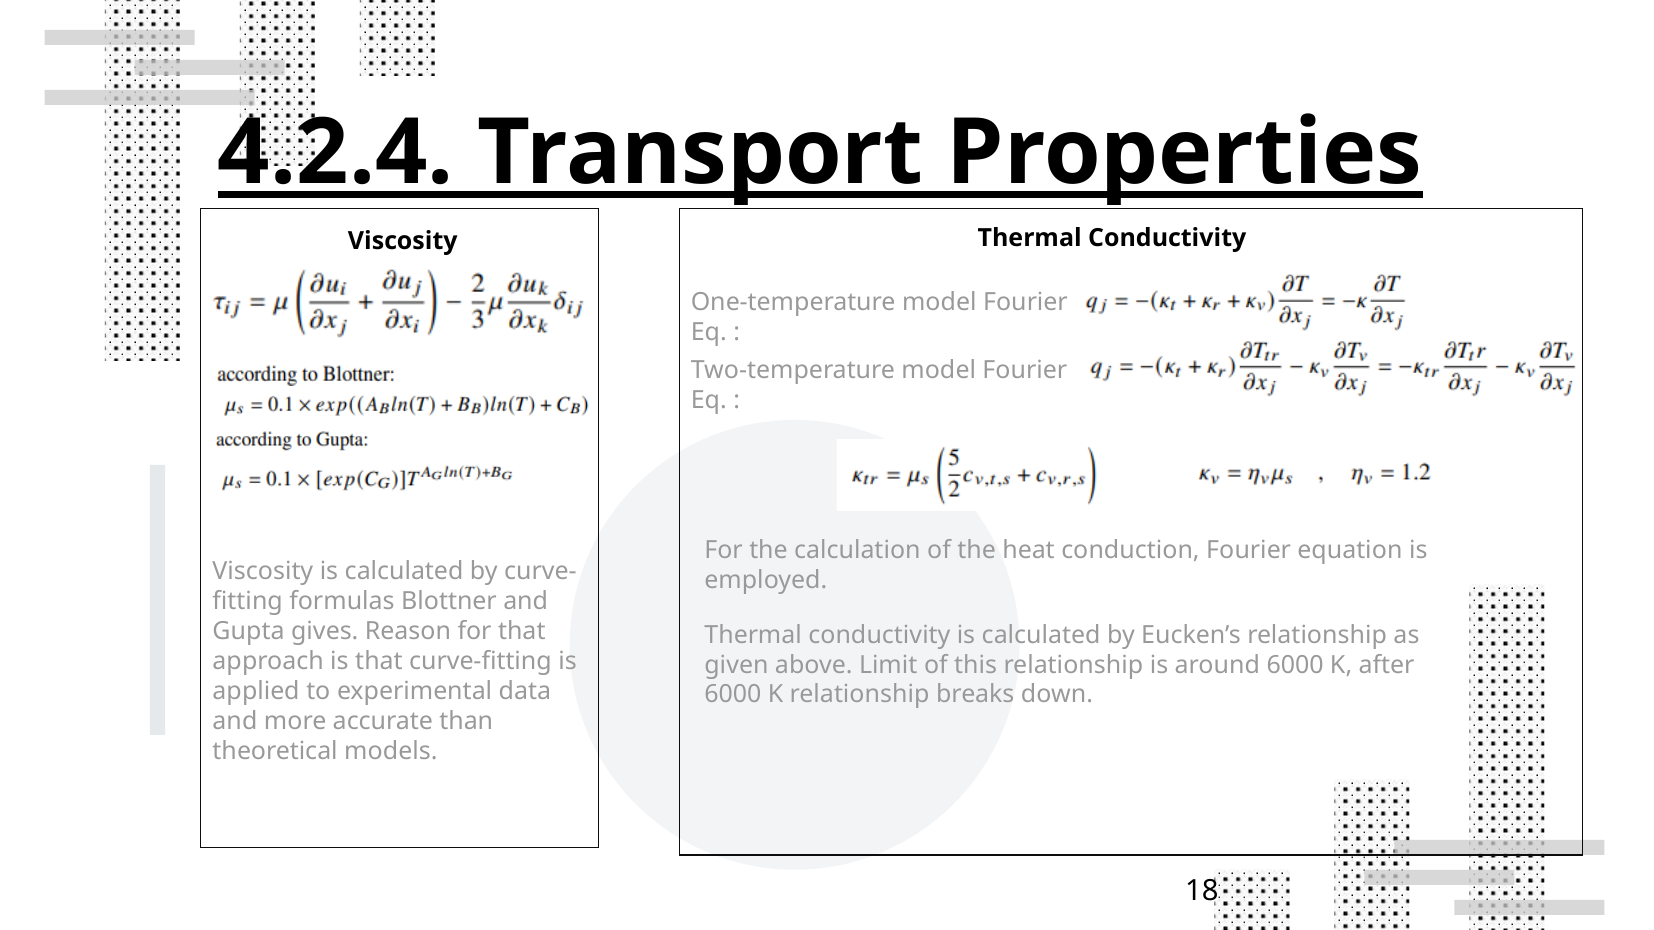

# 4.2.4. Transport Properties
Thermal Conductivity
Viscosity
One-temperature model Fourier Eq. :
Two-temperature model Fourier Eq. :
For the calculation of the heat conduction, Fourier equation is employed.
Thermal conductivity is calculated by Eucken’s relationship as given above. Limit of this relationship is around 6000 K, after 6000 K relationship breaks down.
Viscosity is calculated by curve-fitting formulas Blottner and Gupta gives. Reason for that approach is that curve-fitting is applied to experimental data and more accurate than theoretical models.
18